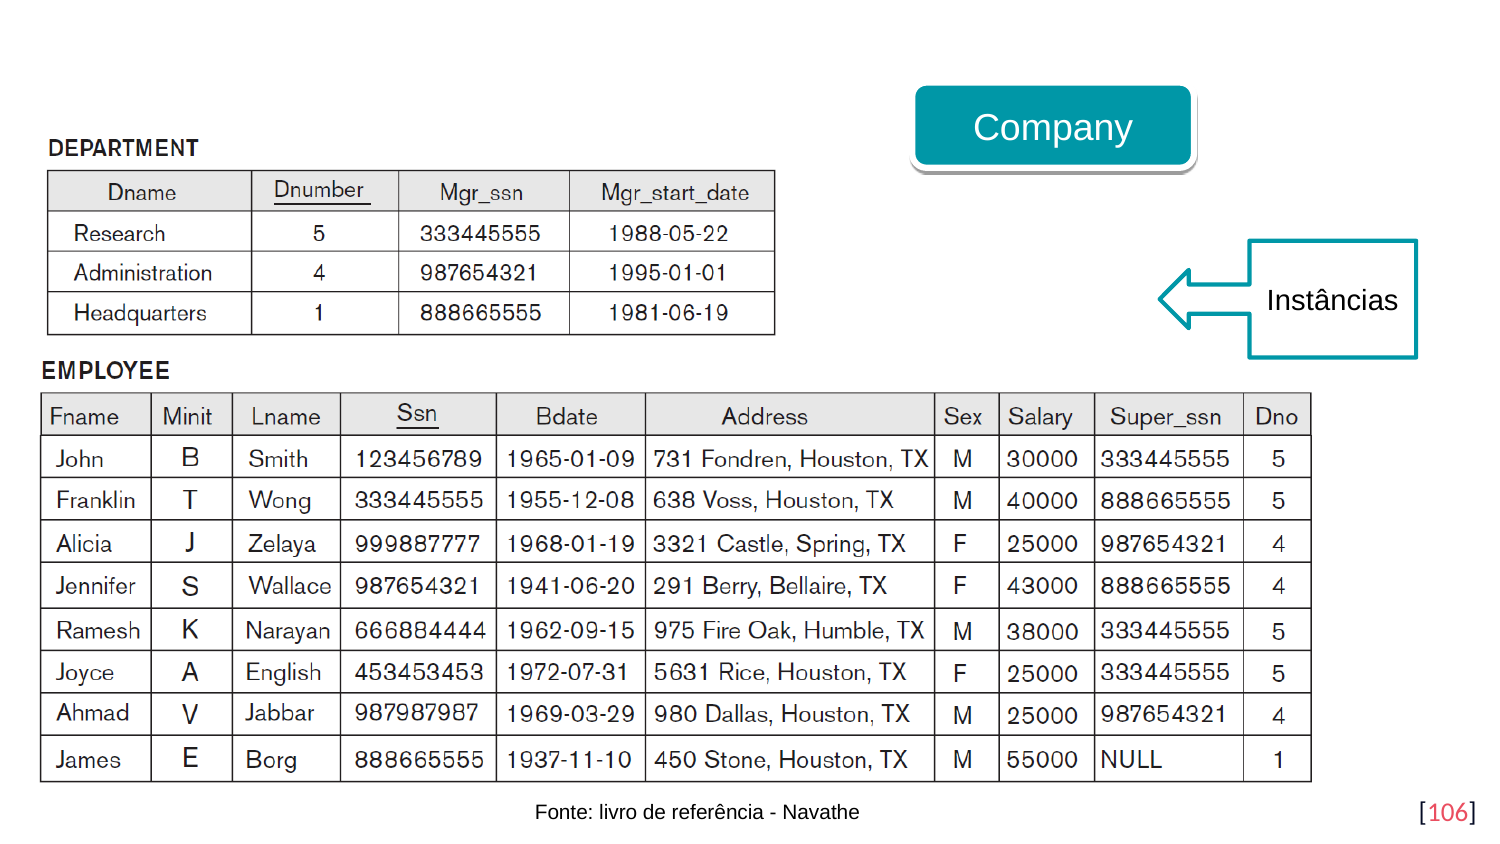

Company
Instâncias
Fonte: livro de referência - Navathe